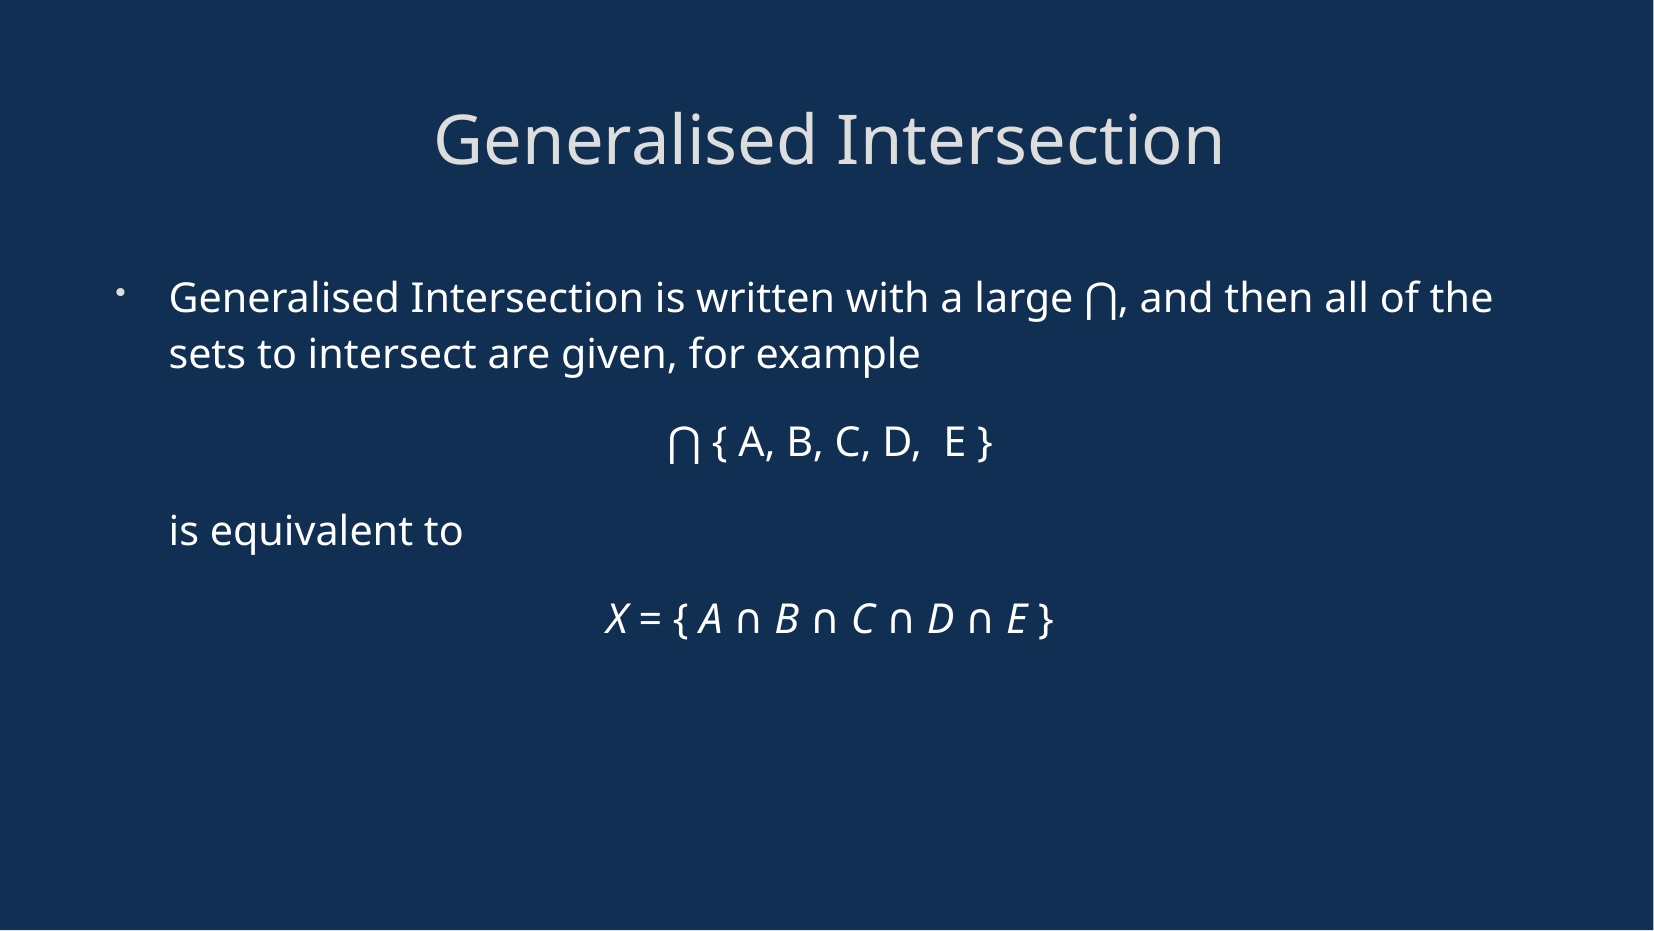

# Generalised Intersection
Generalised Intersection is written with a large ⋂, and then all of the sets to intersect are given, for example
⋂ { A, B, C, D, E }
is equivalent to
X = { A ∩ B ∩ C ∩ D ∩ E }